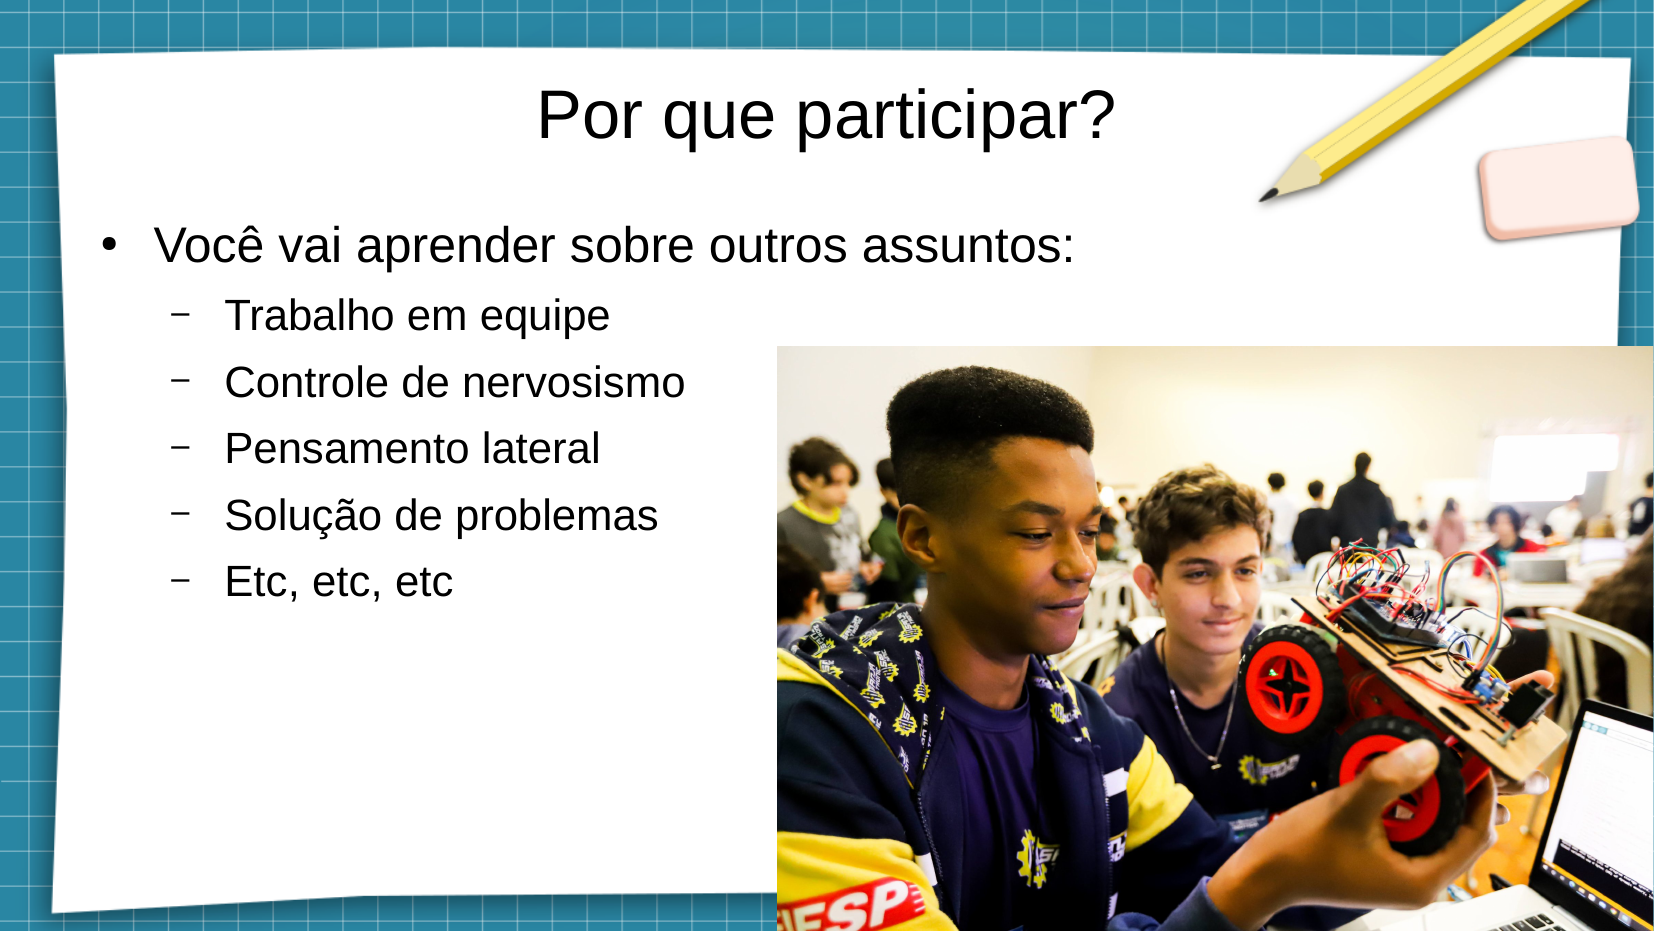

# Por que participar?
Você vai aprender sobre outros assuntos:
Trabalho em equipe
Controle de nervosismo
Pensamento lateral
Solução de problemas
Etc, etc, etc